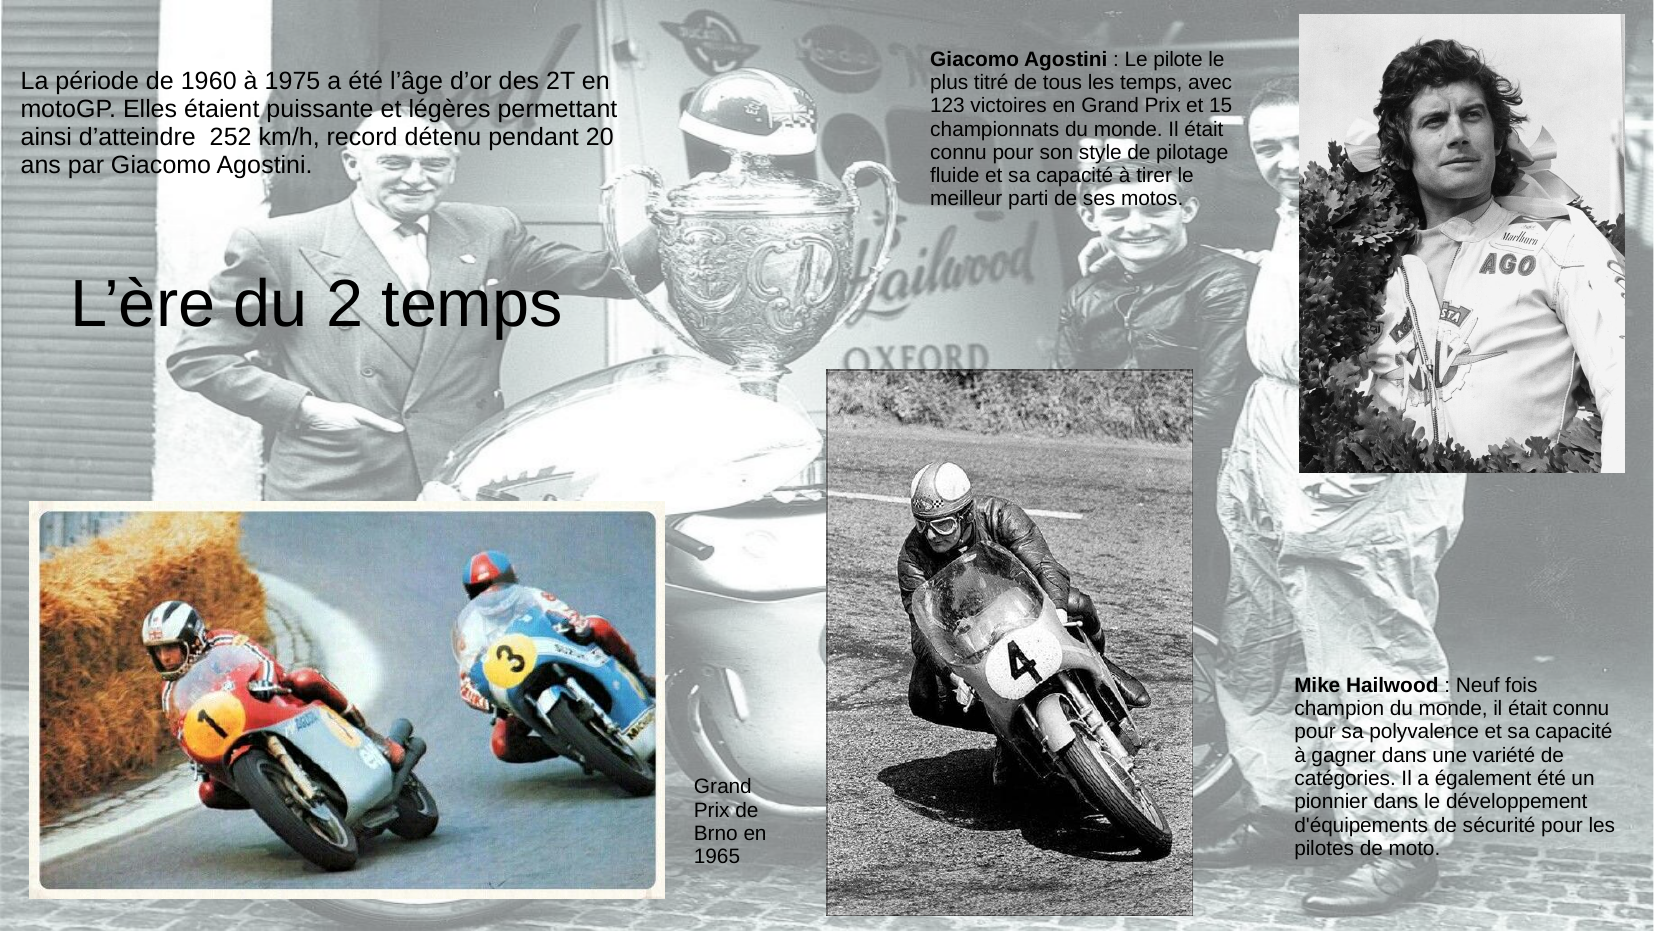

Giacomo Agostini : Le pilote le plus titré de tous les temps, avec 123 victoires en Grand Prix et 15 championnats du monde. Il était connu pour son style de pilotage fluide et sa capacité à tirer le meilleur parti de ses motos.
La période de 1960 à 1975 a été l’âge d’or des 2T en motoGP. Elles étaient puissante et légères permettant ainsi d’atteindre 252 km/h, record détenu pendant 20 ans par Giacomo Agostini.
# L’ère du 2 temps
Mike Hailwood : Neuf fois champion du monde, il était connu pour sa polyvalence et sa capacité à gagner dans une variété de catégories. Il a également été un pionnier dans le développement d'équipements de sécurité pour les pilotes de moto.
Grand Prix de Brno en 1965